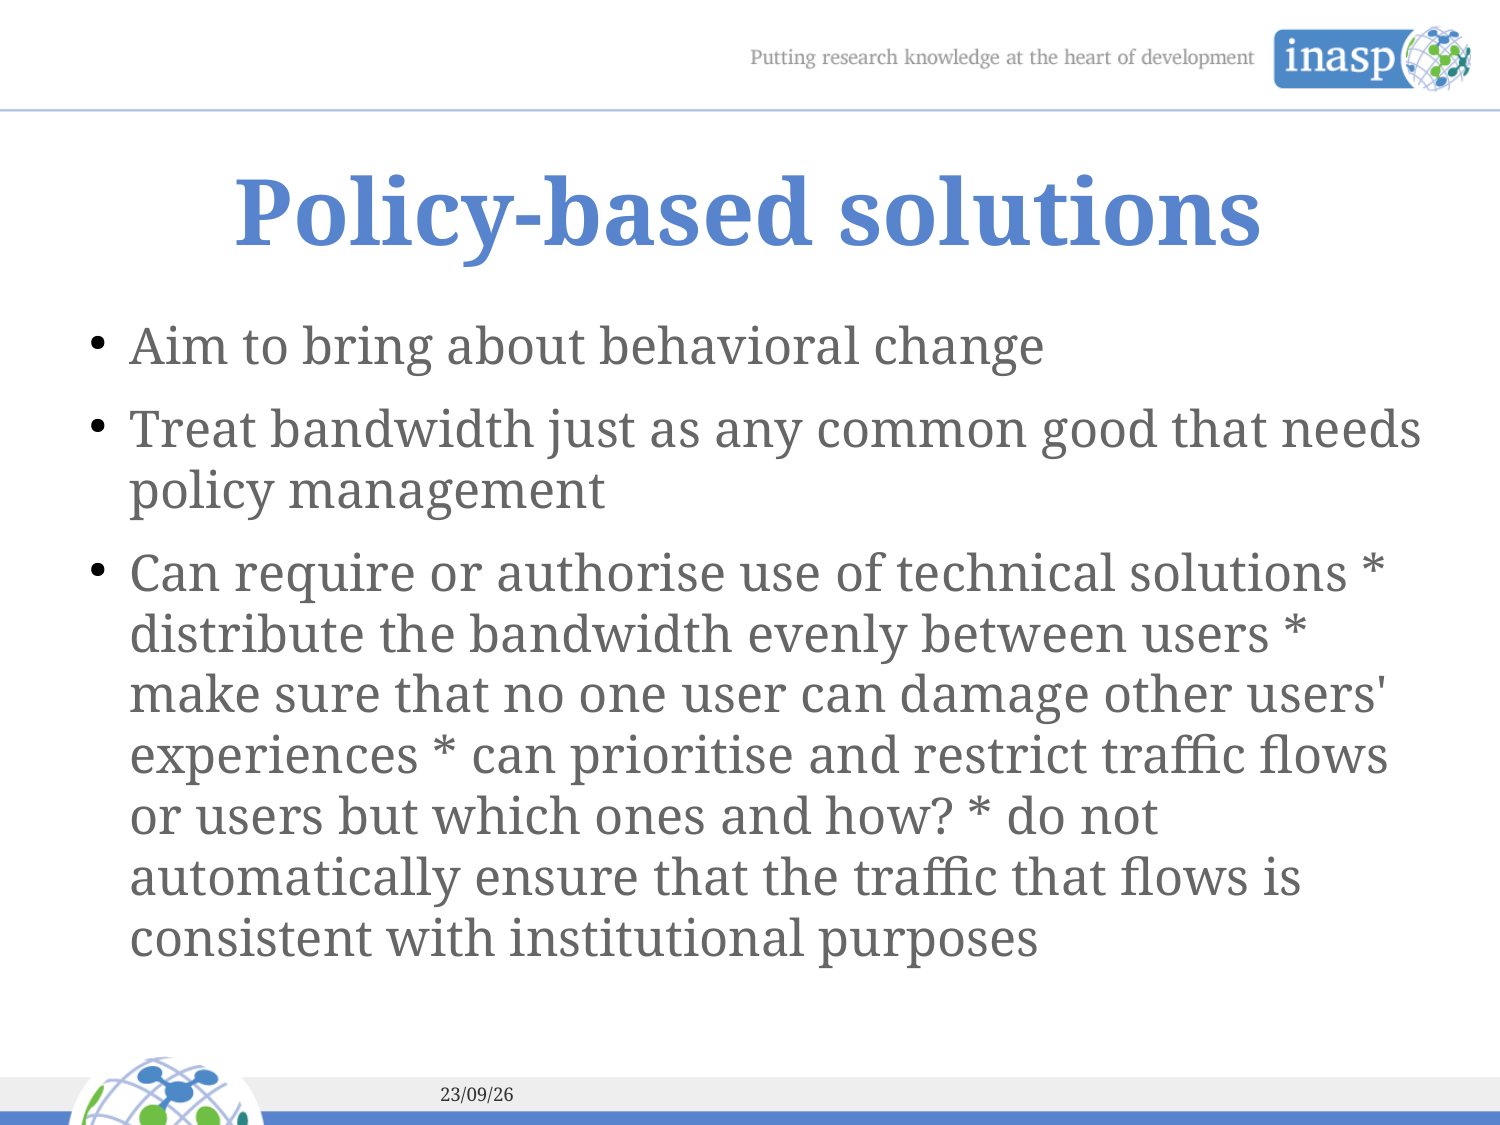

# Policy-based solutions
Aim to bring about behavioral change
Treat bandwidth just as any common good that needs policy management
Can require or authorise use of technical solutions * distribute the bandwidth evenly between users * make sure that no one user can damage other users' experiences * can prioritise and restrict traffic flows or users but which ones and how? * do not automatically ensure that the traffic that flows is consistent with institutional purposes